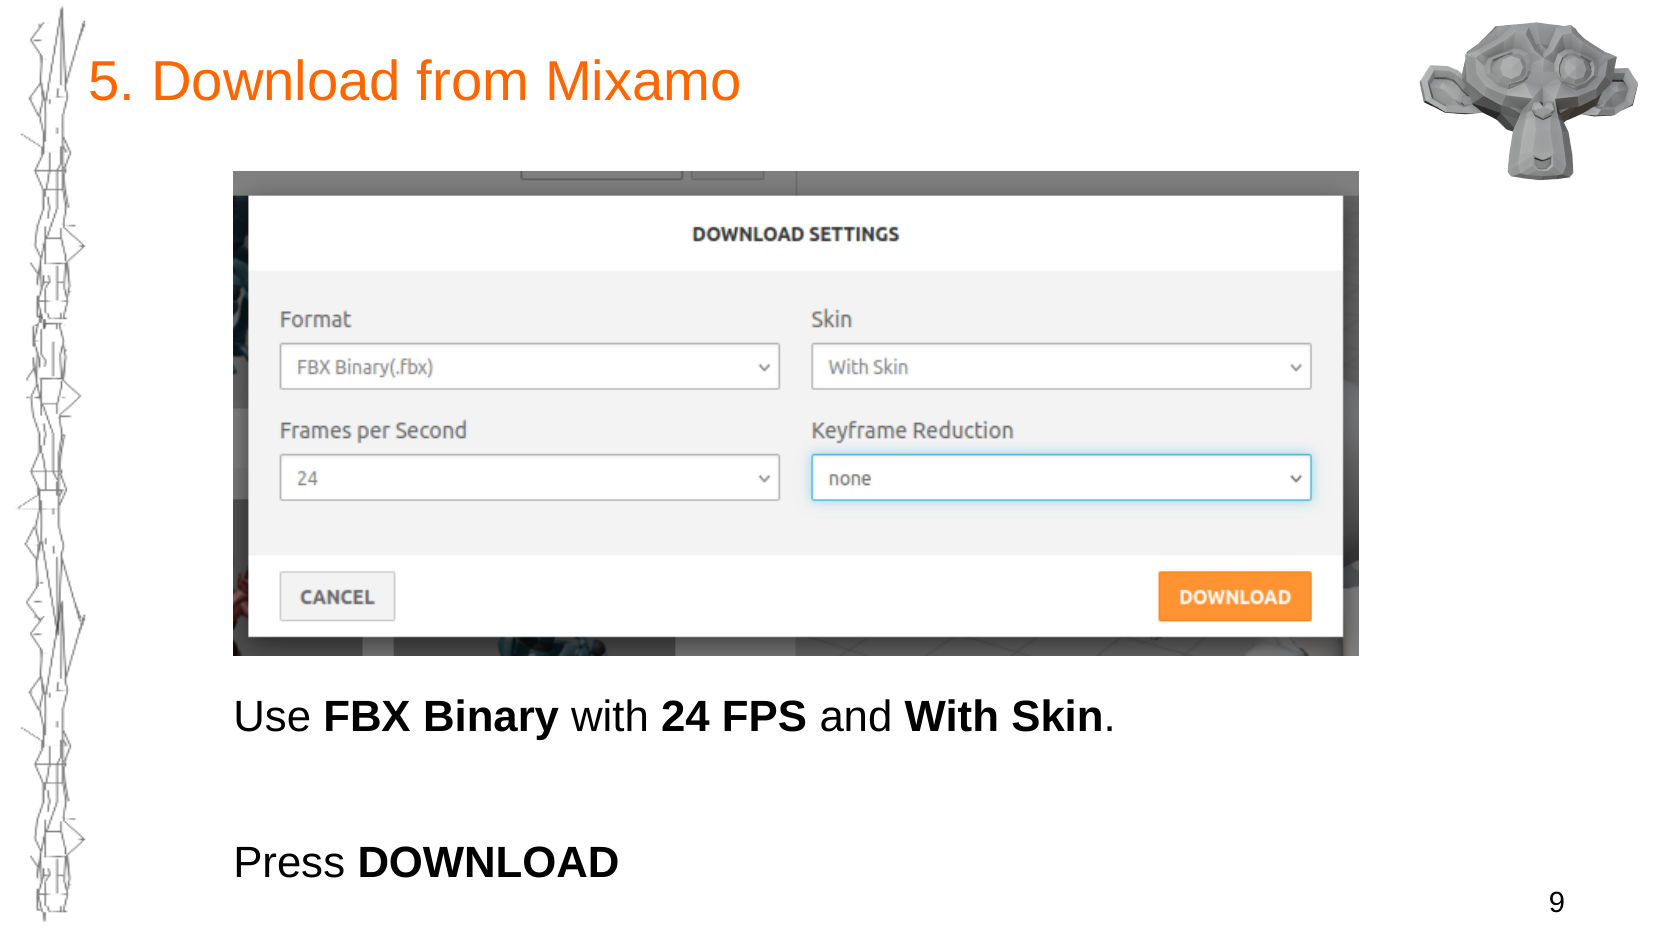

# 5. Download from Mixamo
Use FBX Binary with 24 FPS and With Skin.
Press DOWNLOAD
9